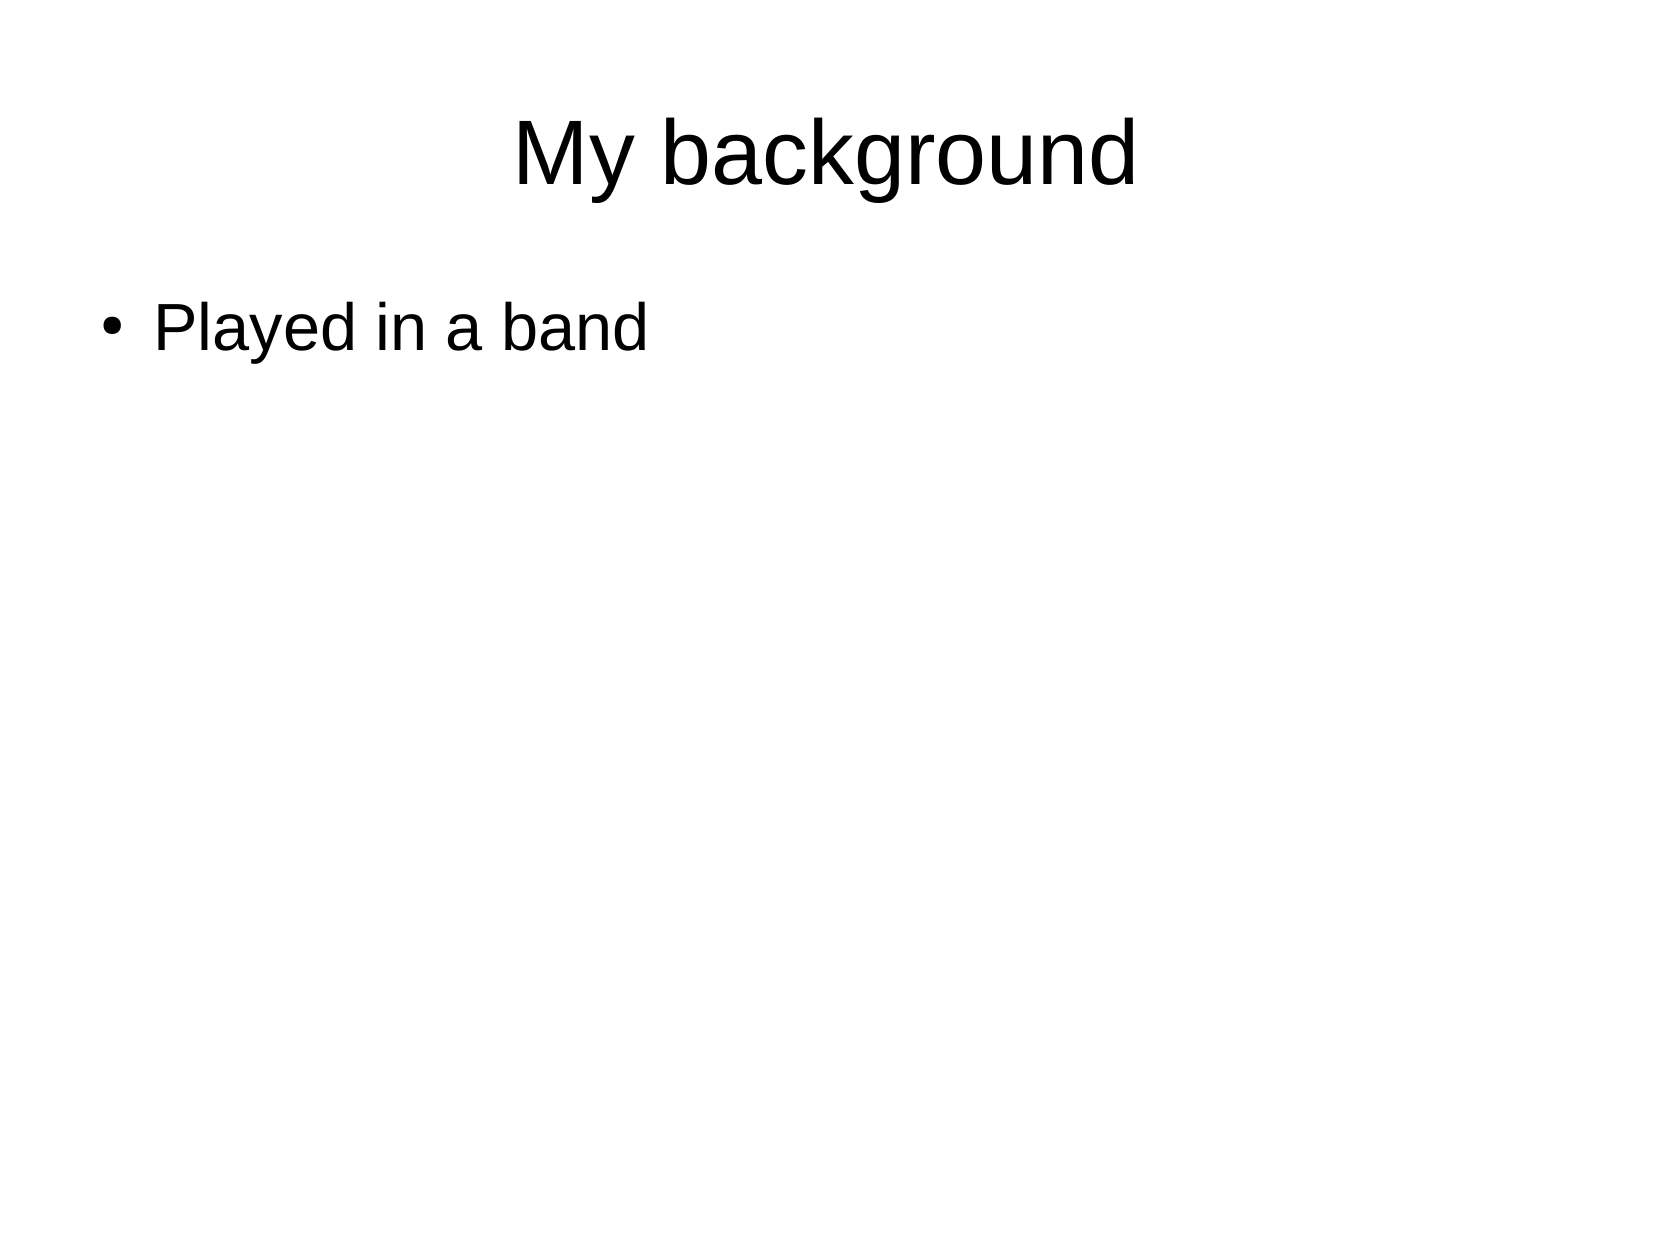

# My background
Played in a band